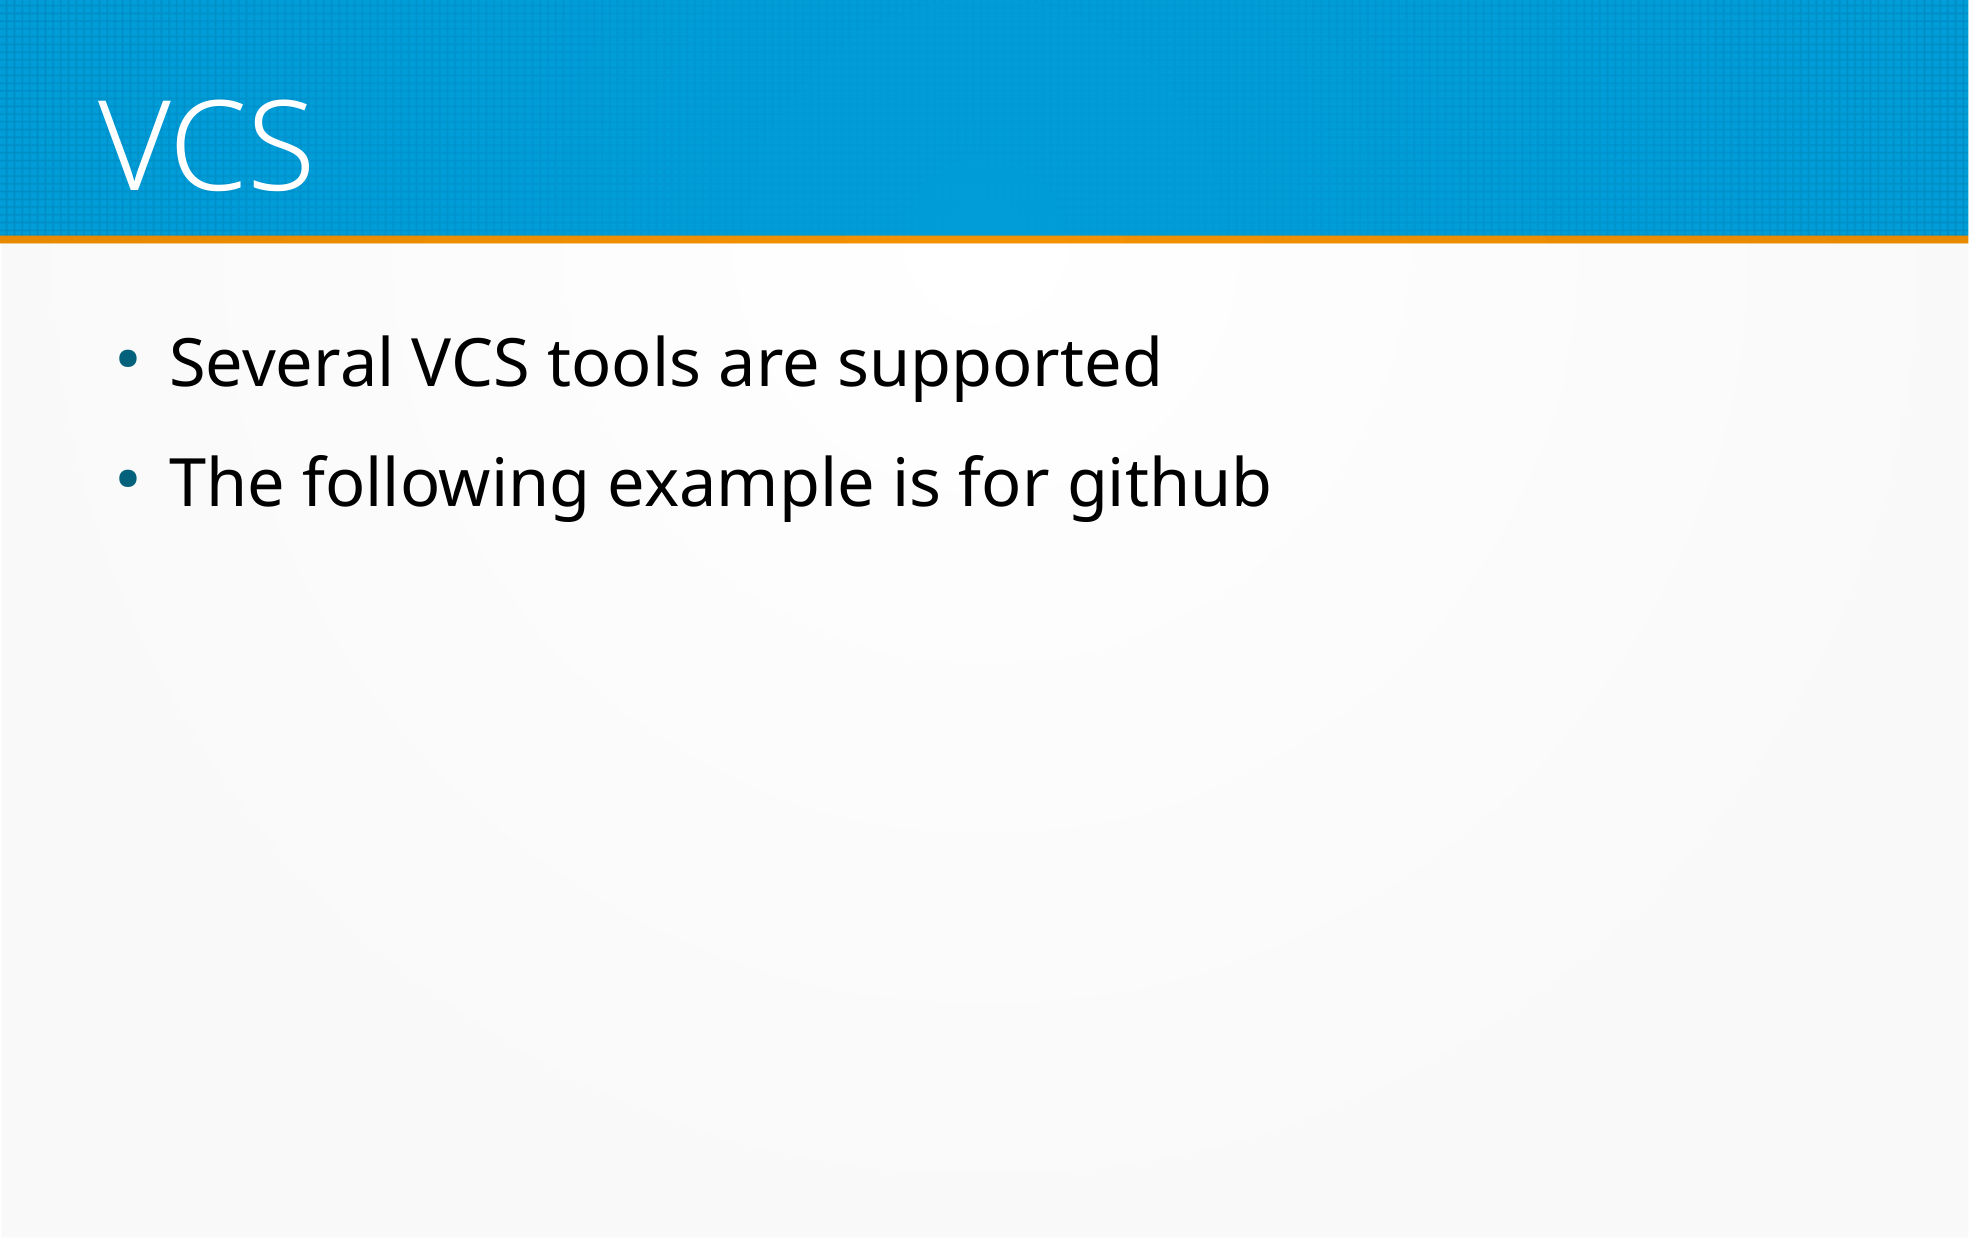

# VCS
Several VCS tools are supported
The following example is for github